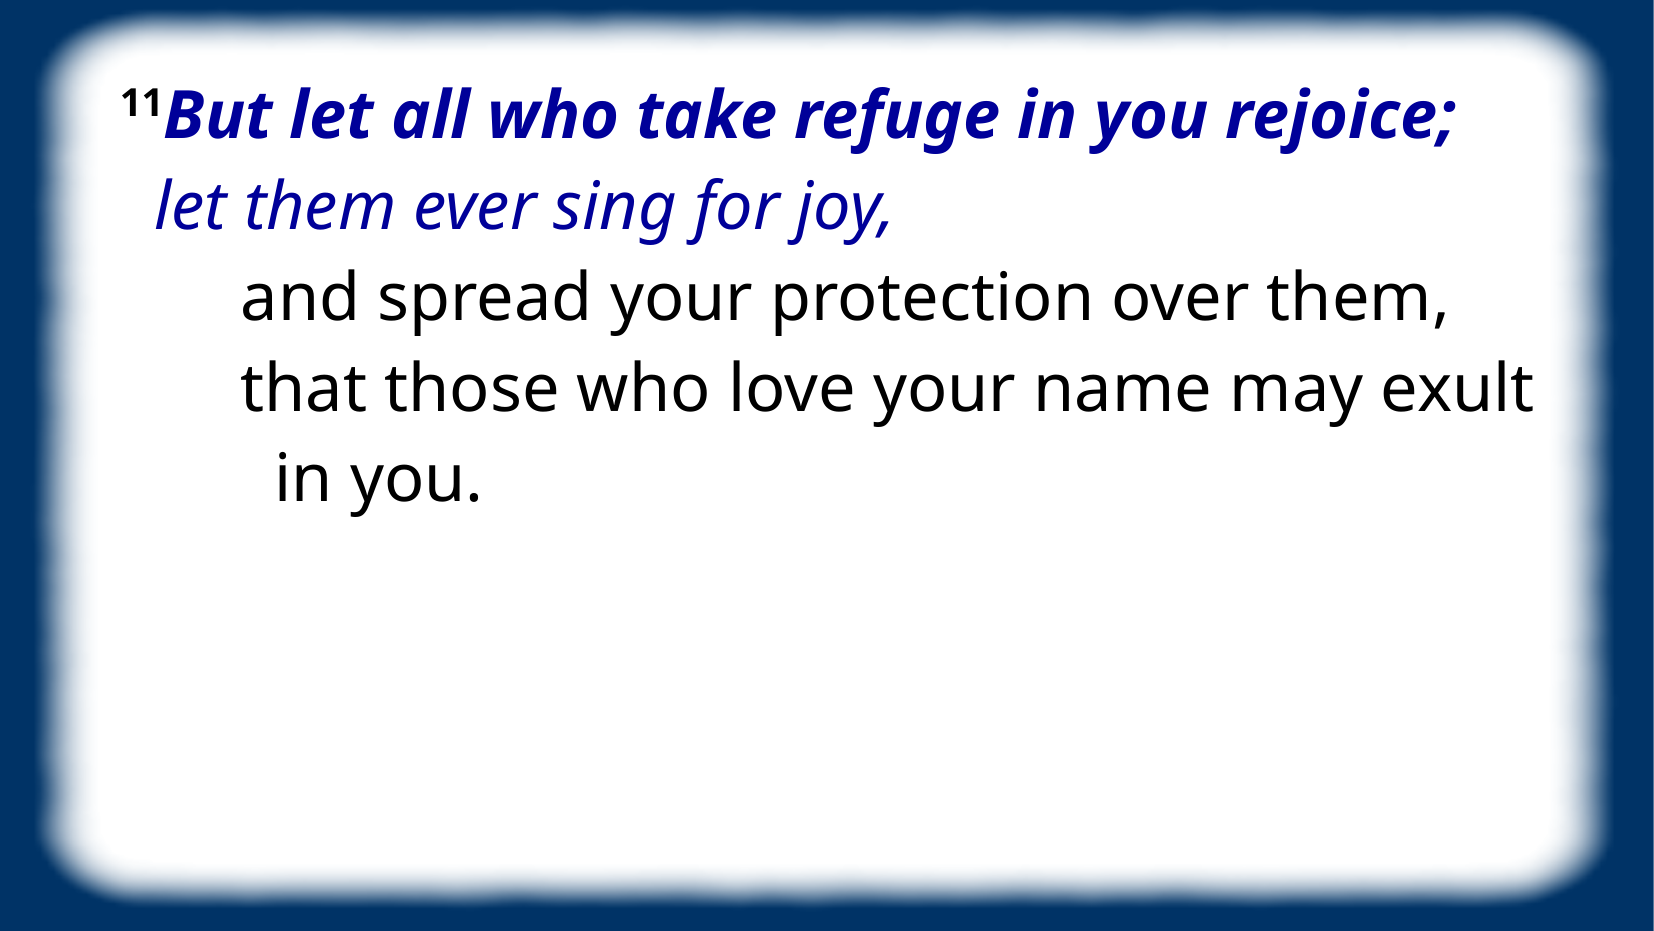

11But let all who take refuge in you rejoice;
 let them ever sing for joy,
 and spread your protection over them,
 that those who love your name may exult in you.